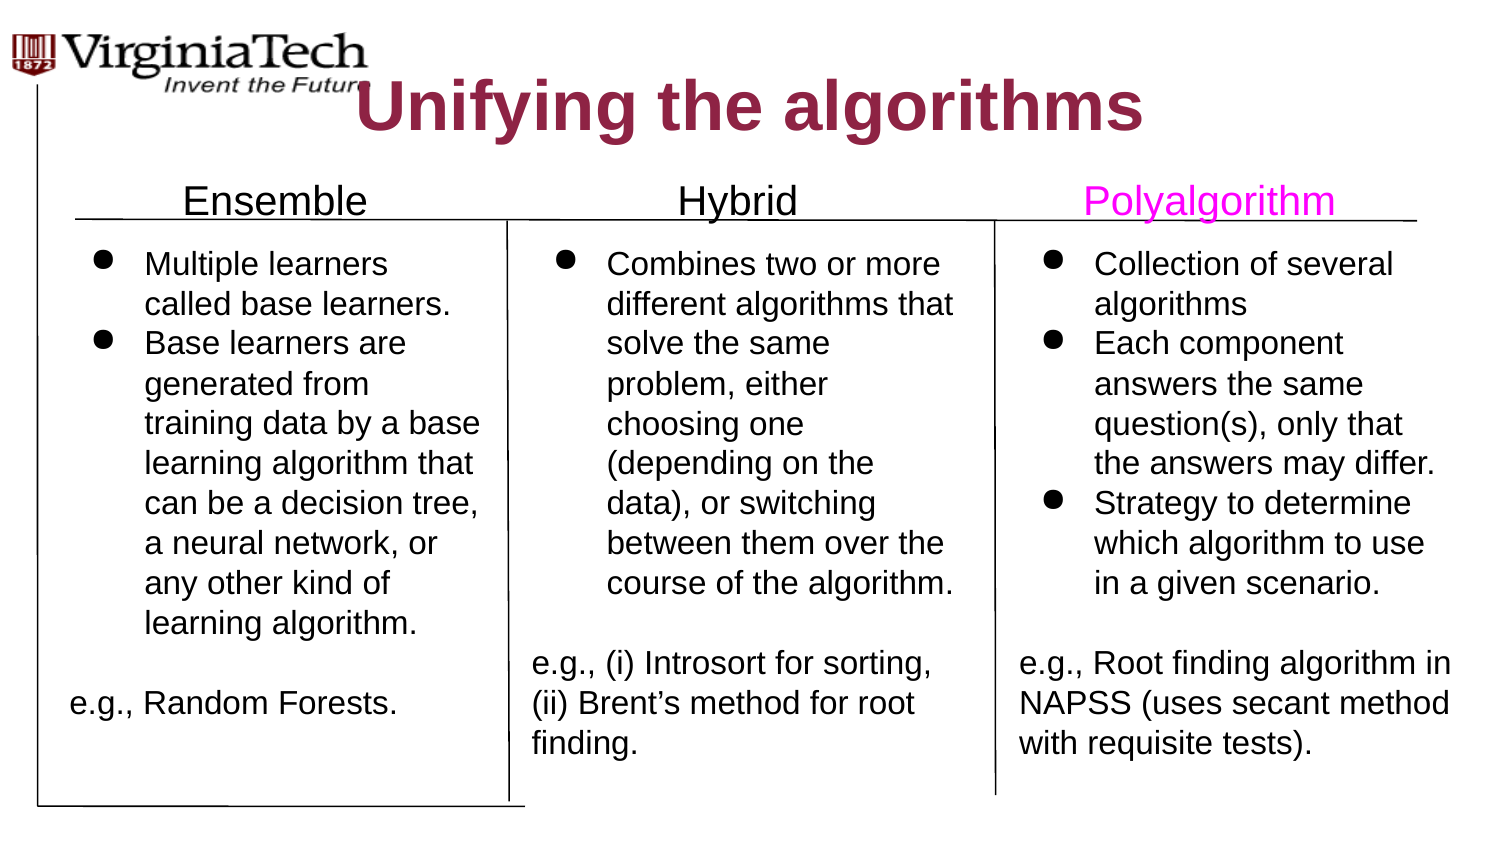

# Unifying the algorithms
Ensemble
Hybrid
Polyalgorithm
Multiple learners called base learners.
Base learners are generated from training data by a base learning algorithm that can be a decision tree, a neural network, or any other kind of learning algorithm.
e.g., Random Forests.
Combines two or more different algorithms that solve the same problem, either choosing one (depending on the data), or switching between them over the course of the algorithm.
e.g., (i) Introsort for sorting, (ii) Brent’s method for root finding.
Collection of several algorithms
Each component answers the same question(s), only that the answers may differ.
Strategy to determine which algorithm to use in a given scenario.
e.g., Root finding algorithm in NAPSS (uses secant method with requisite tests).